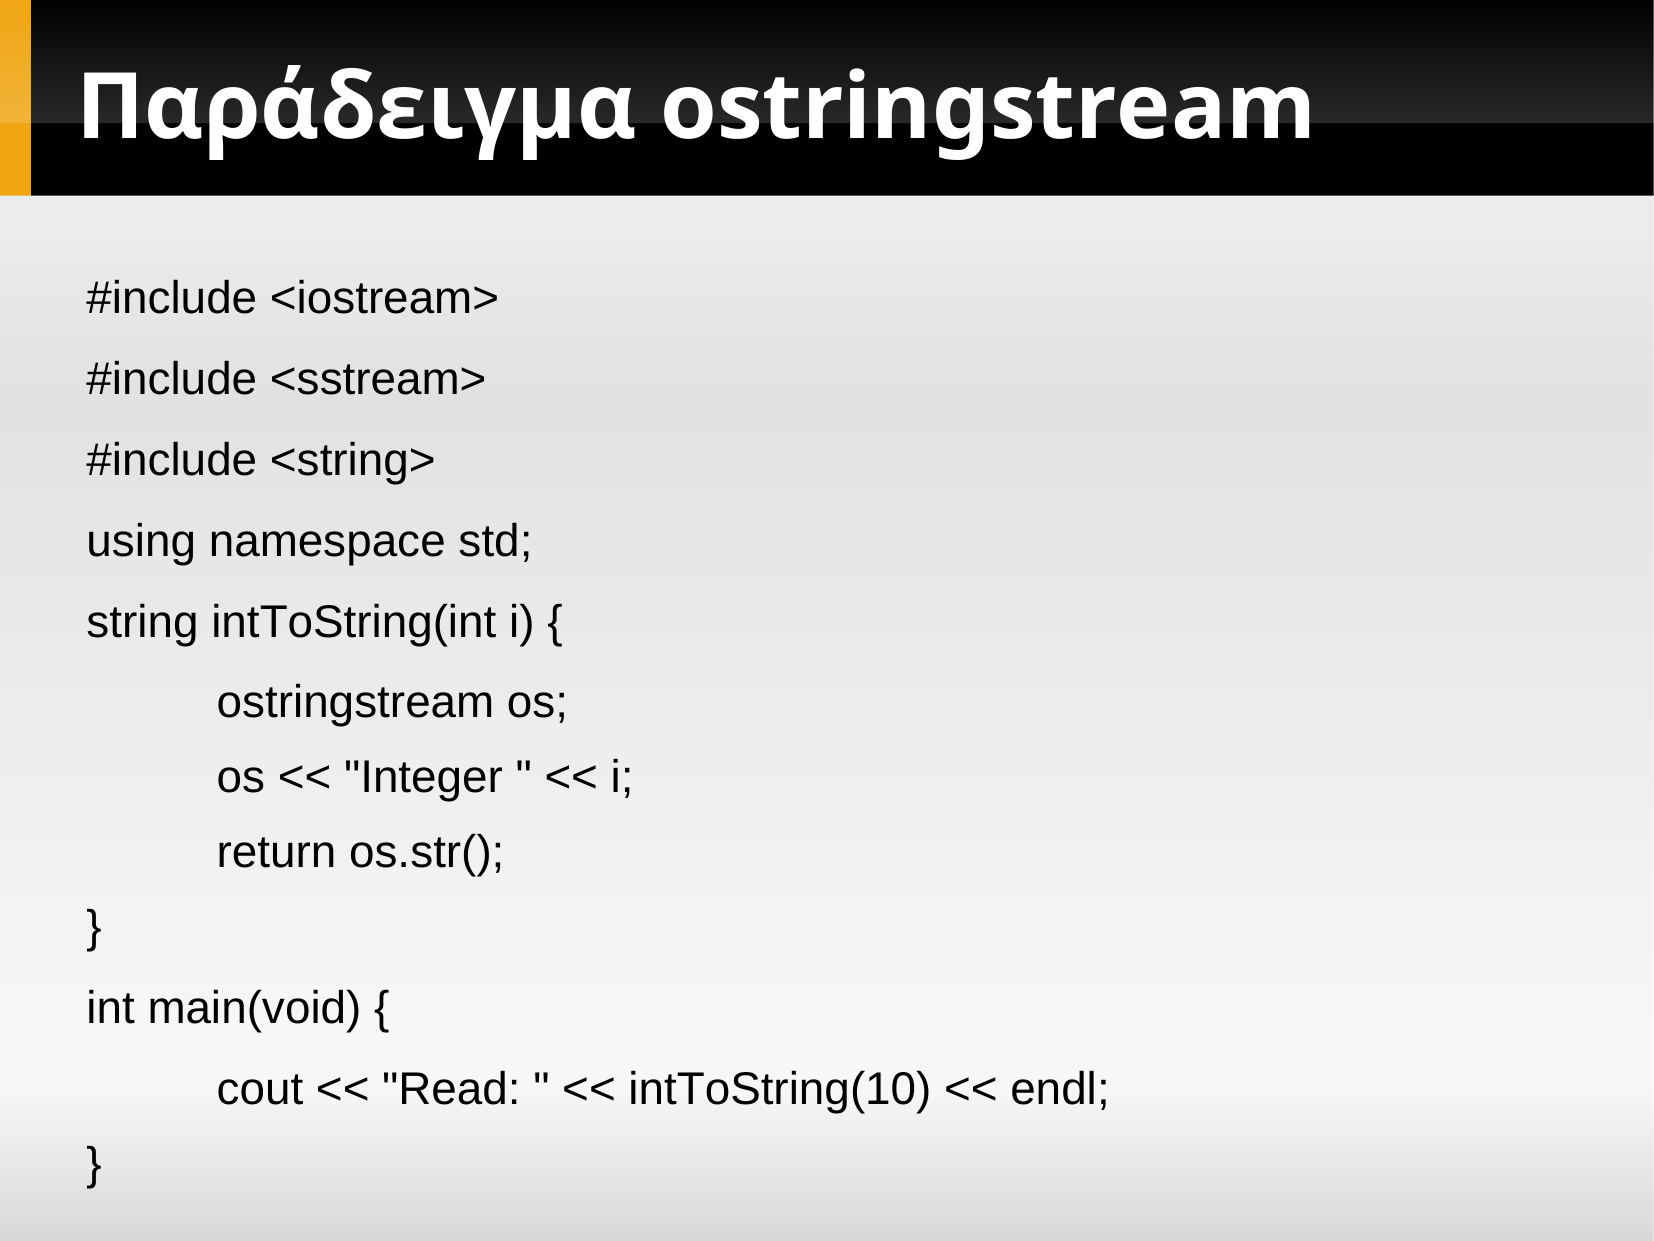

# Παράδειγμα ostringstream
#include <iostream>
#include <sstream>
#include <string>
using namespace std;
string intToString(int i) {
ostringstream os;
os << "Integer " << i;
return os.str();
}
int main(void) {
cout << "Read: " << intToString(10) << endl;
}